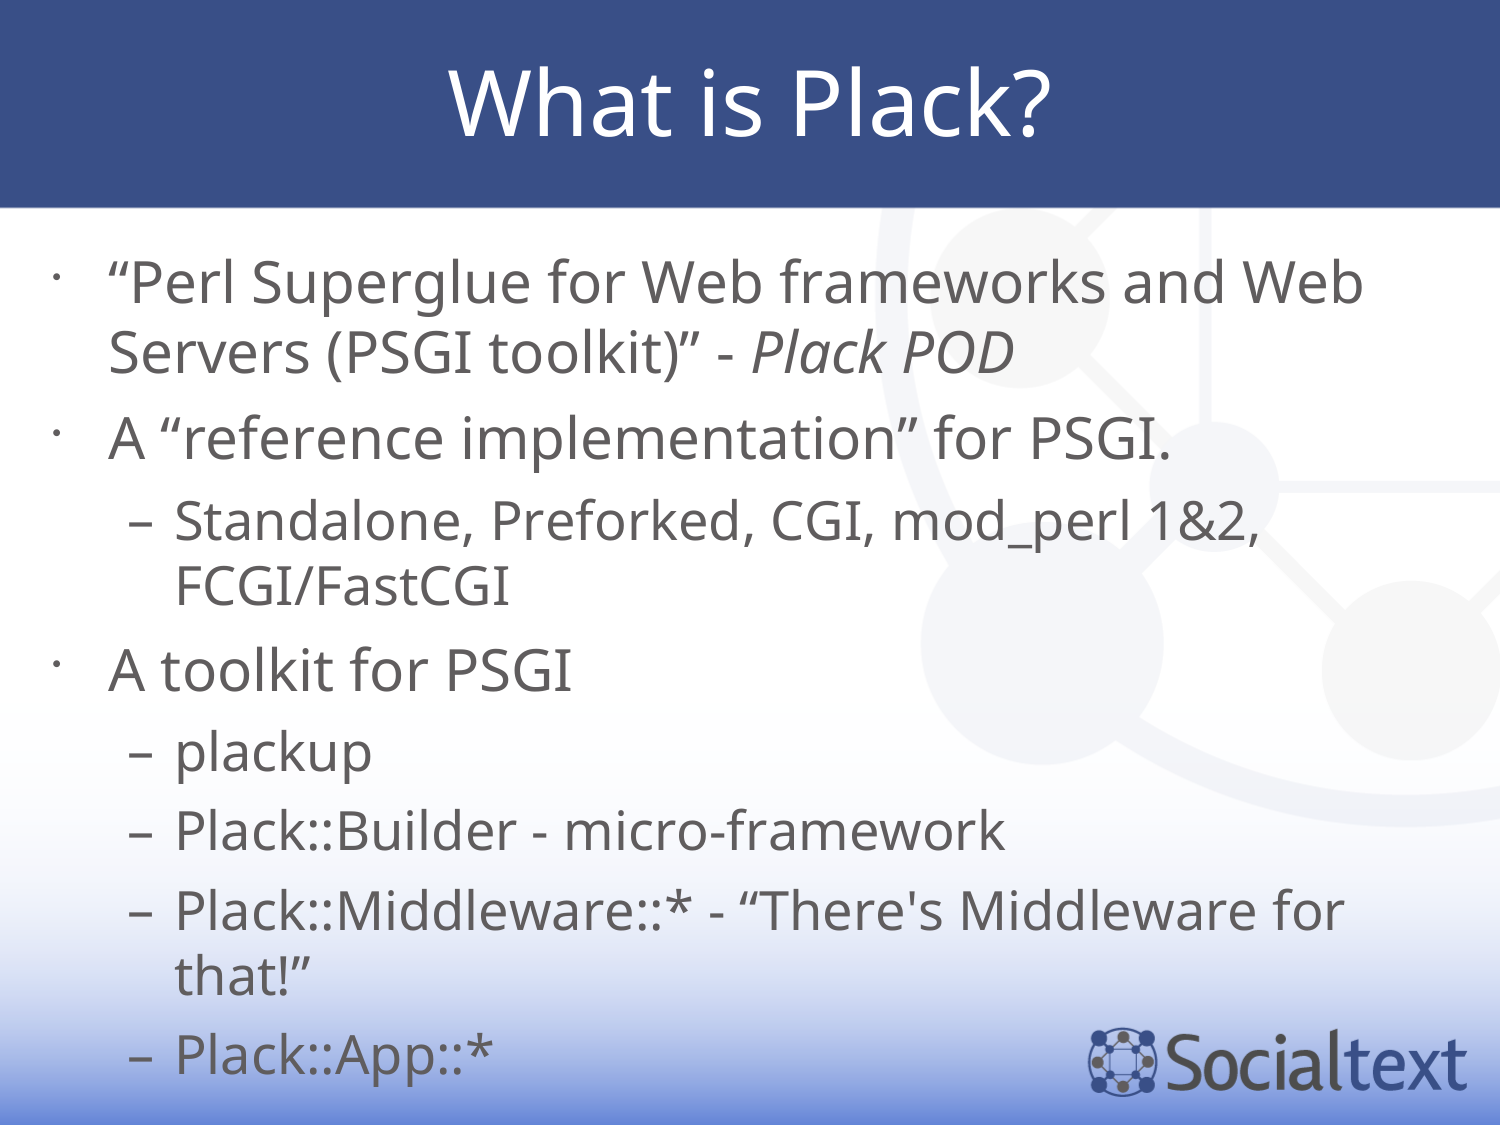

# What is Plack?
“Perl Superglue for Web frameworks and Web Servers (PSGI toolkit)” - Plack POD
A “reference implementation” for PSGI.
Standalone, Preforked, CGI, mod_perl 1&2, FCGI/FastCGI
A toolkit for PSGI
plackup
Plack::Builder - micro-framework
Plack::Middleware::* - “There's Middleware for that!”
Plack::App::*